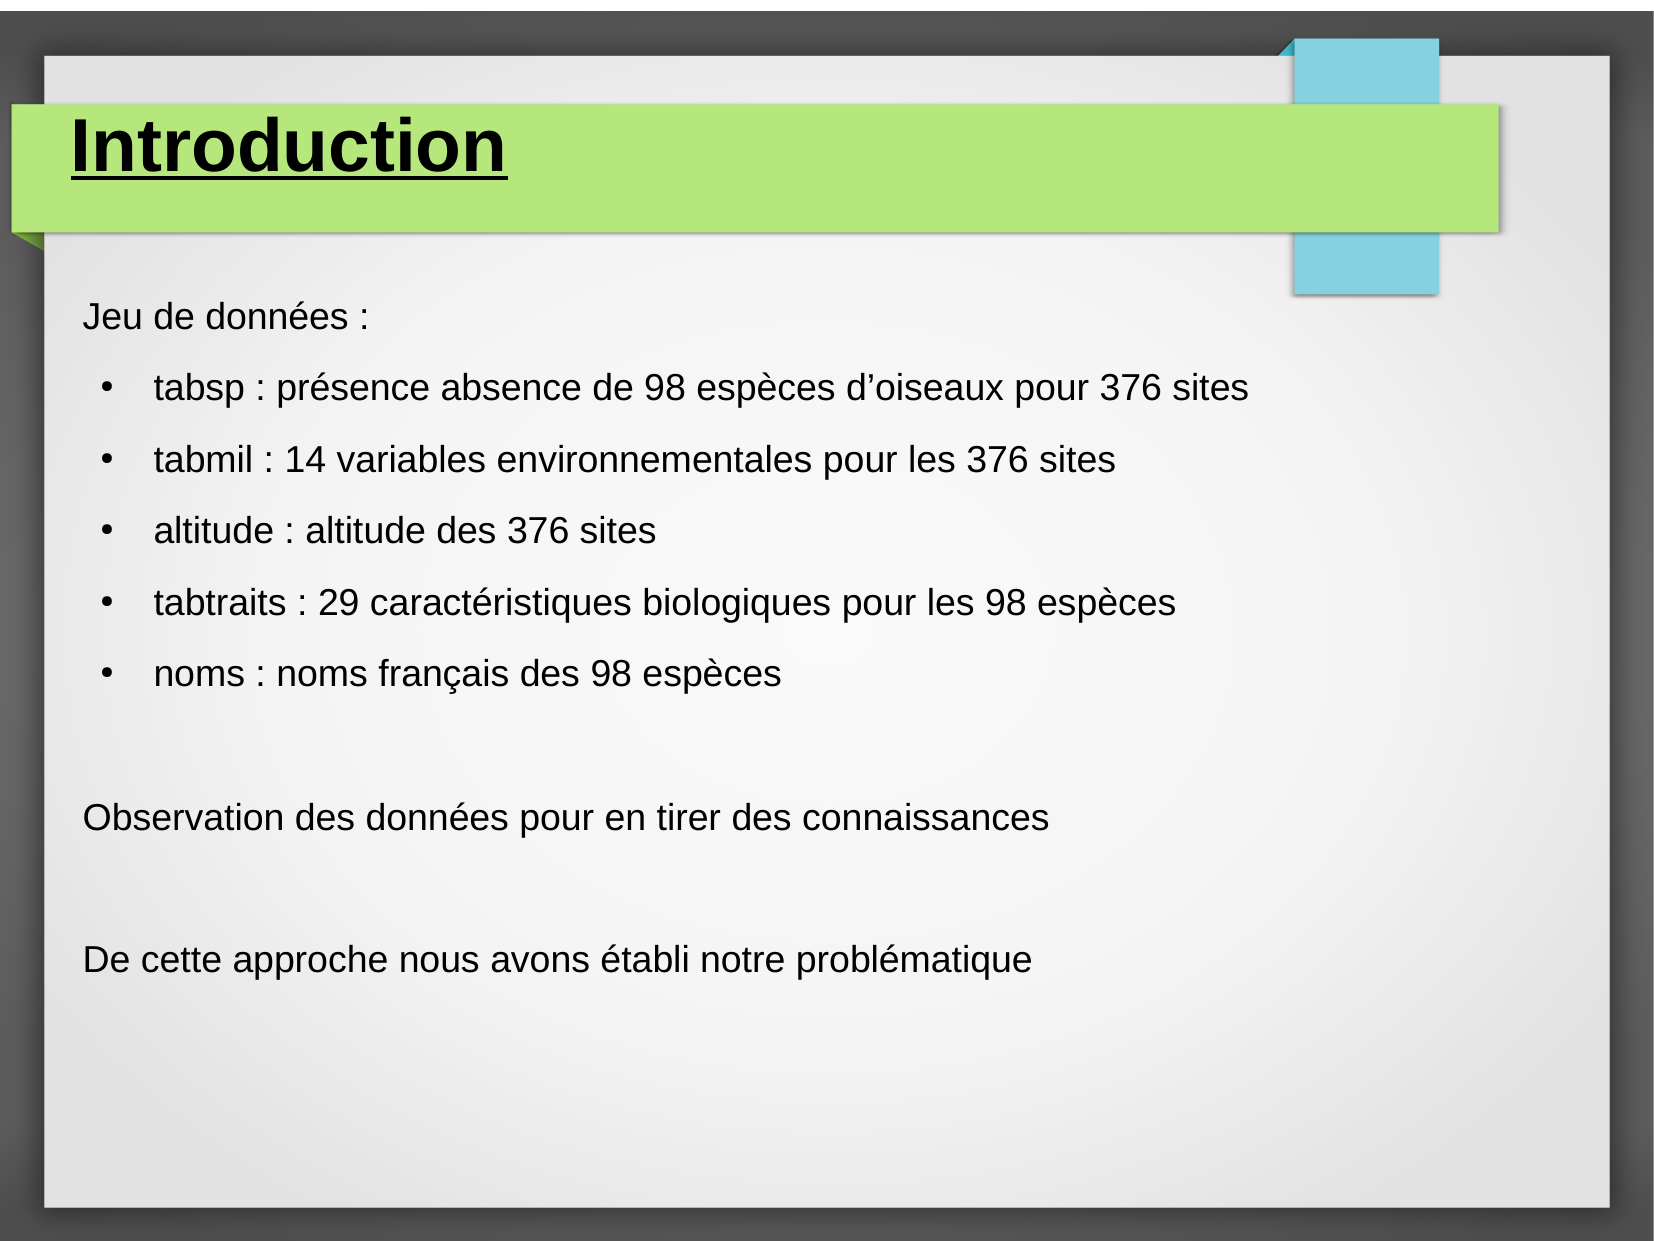

# Introduction
Jeu de données :
tabsp : présence absence de 98 espèces d’oiseaux pour 376 sites
tabmil : 14 variables environnementales pour les 376 sites
altitude : altitude des 376 sites
tabtraits : 29 caractéristiques biologiques pour les 98 espèces
noms : noms français des 98 espèces
Observation des données pour en tirer des connaissances
De cette approche nous avons établi notre problématique